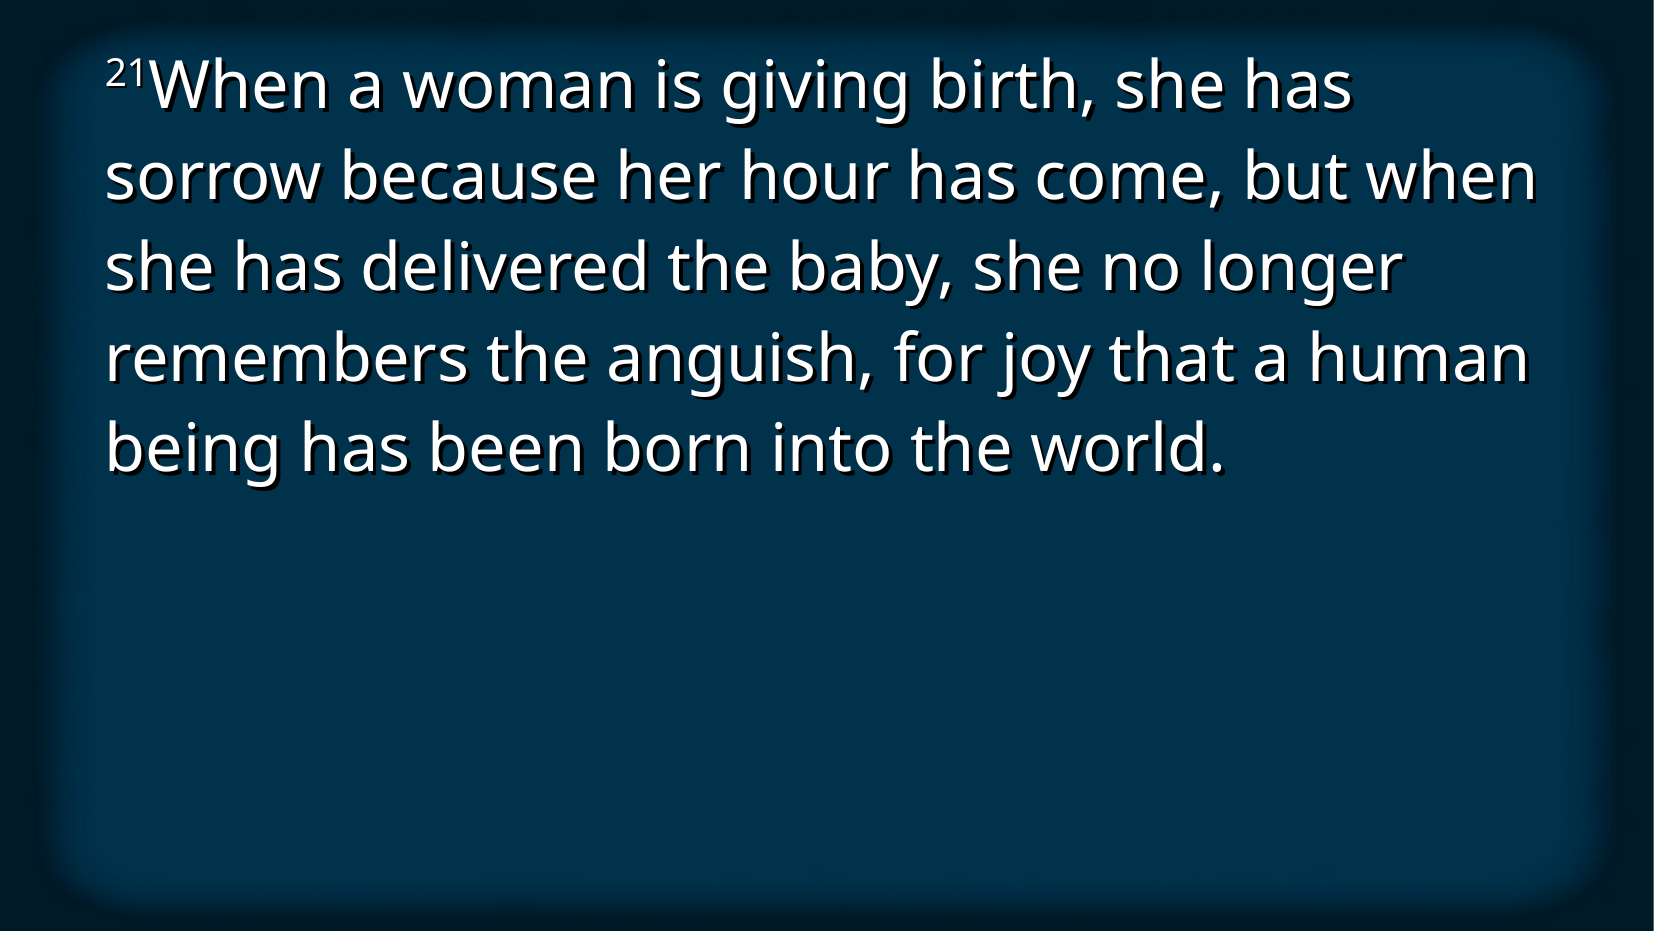

21When a woman is giving birth, she has sorrow because her hour has come, but when she has delivered the baby, she no longer remembers the anguish, for joy that a human being has been born into the world.